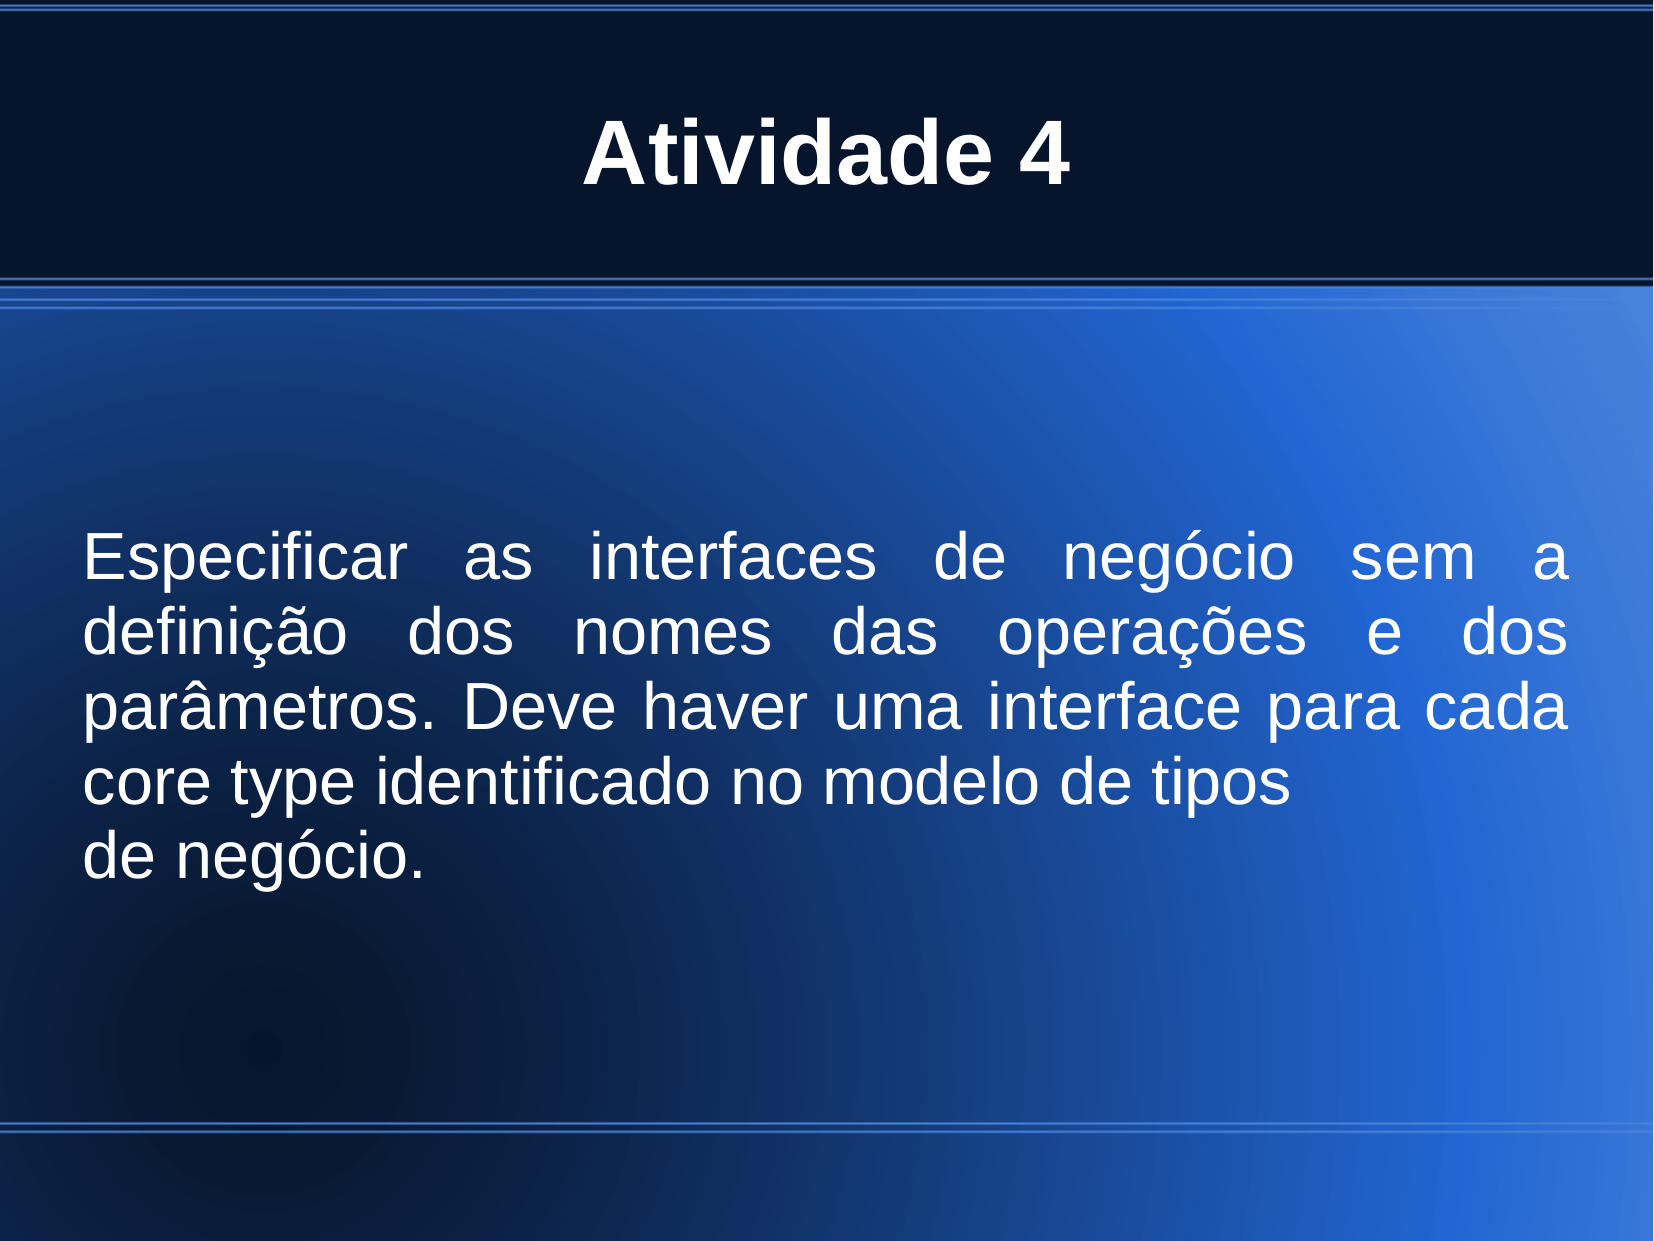

# Atividade 4
Especificar as interfaces de negócio sem a definição dos nomes das operações e dos parâmetros. Deve haver uma interface para cada core type identificado no modelo de tipos
de negócio.